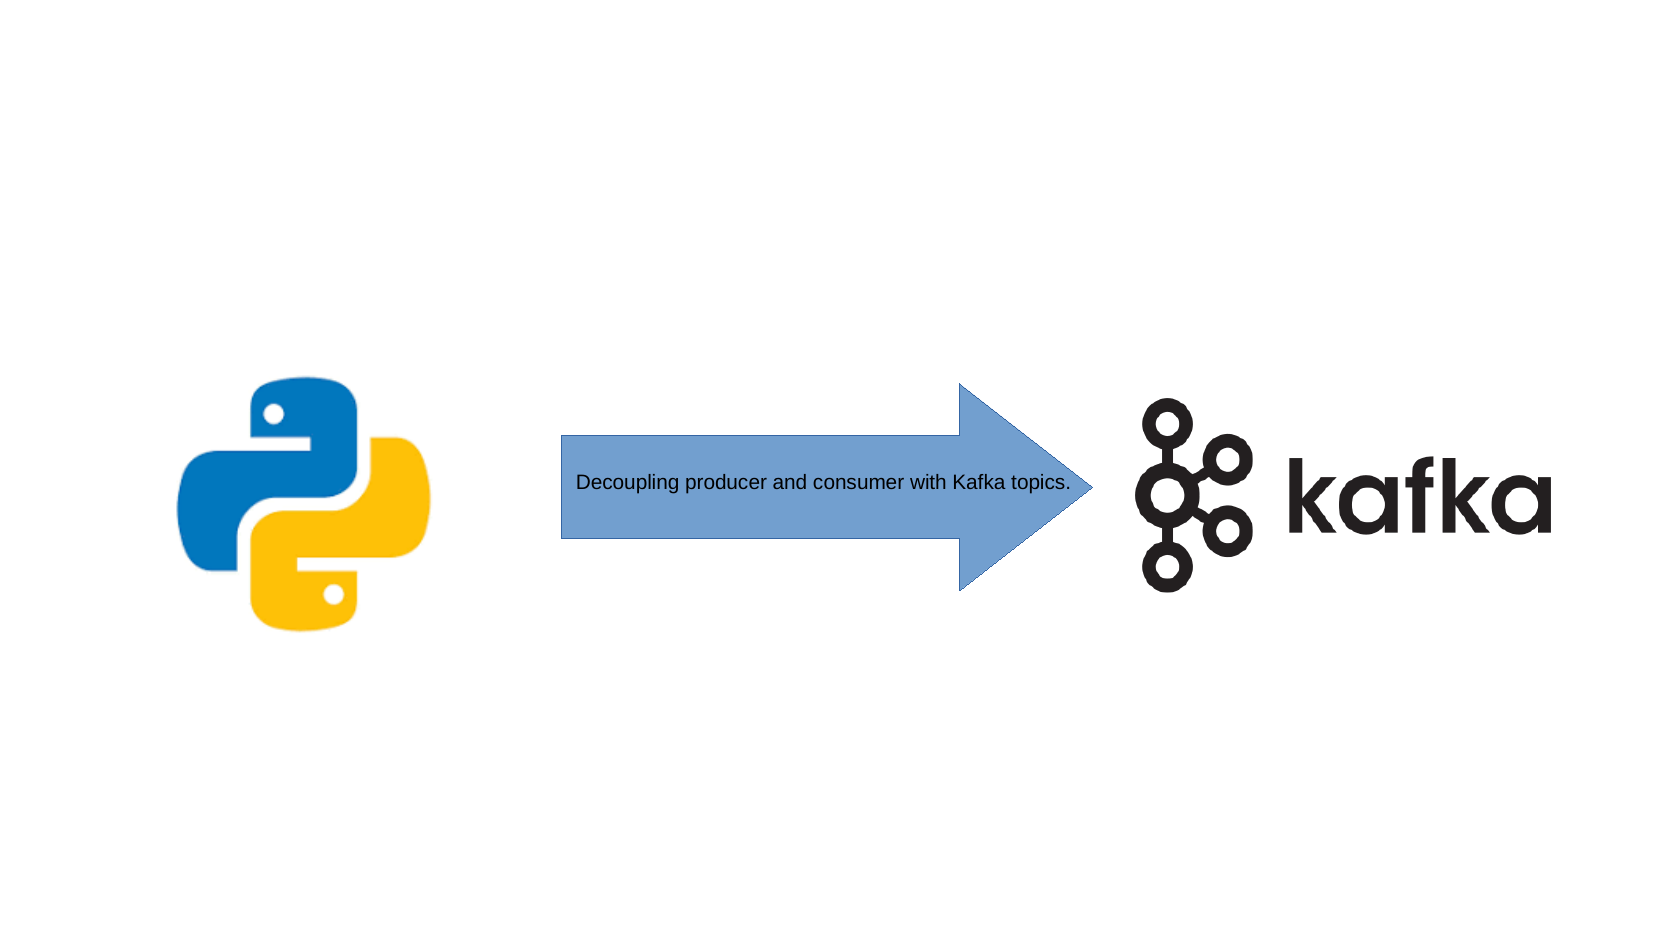

#
Decoupling producer and consumer with Kafka topics.